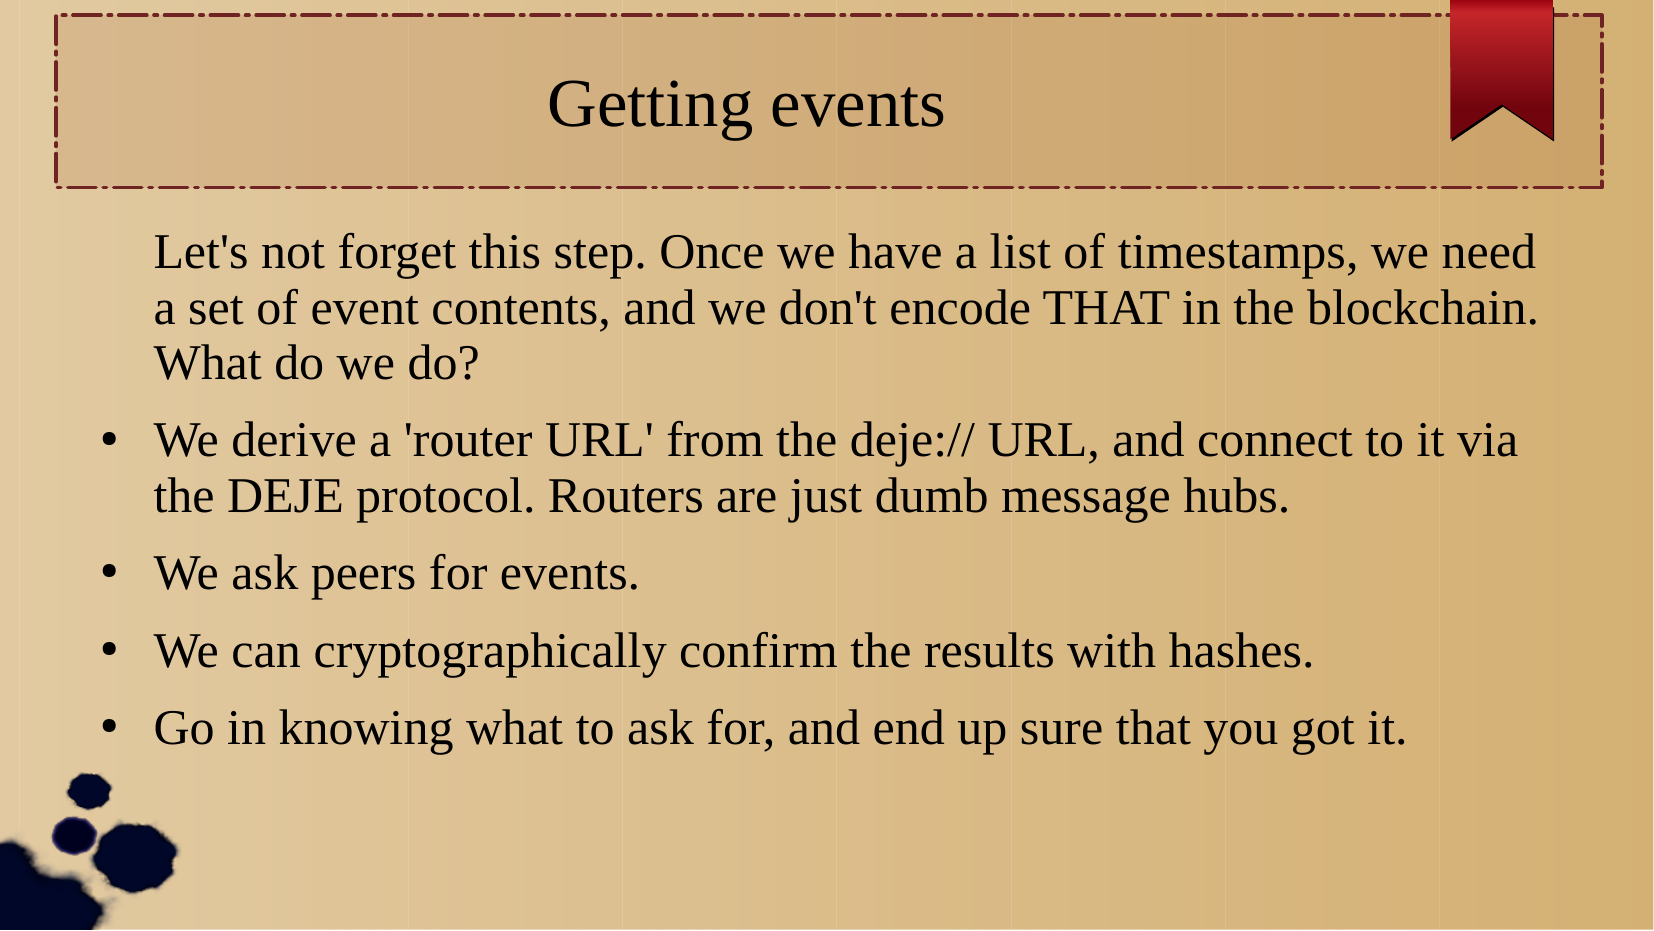

# Getting events
Let's not forget this step. Once we have a list of timestamps, we need a set of event contents, and we don't encode THAT in the blockchain. What do we do?
We derive a 'router URL' from the deje:// URL, and connect to it via the DEJE protocol. Routers are just dumb message hubs.
We ask peers for events.
We can cryptographically confirm the results with hashes.
Go in knowing what to ask for, and end up sure that you got it.